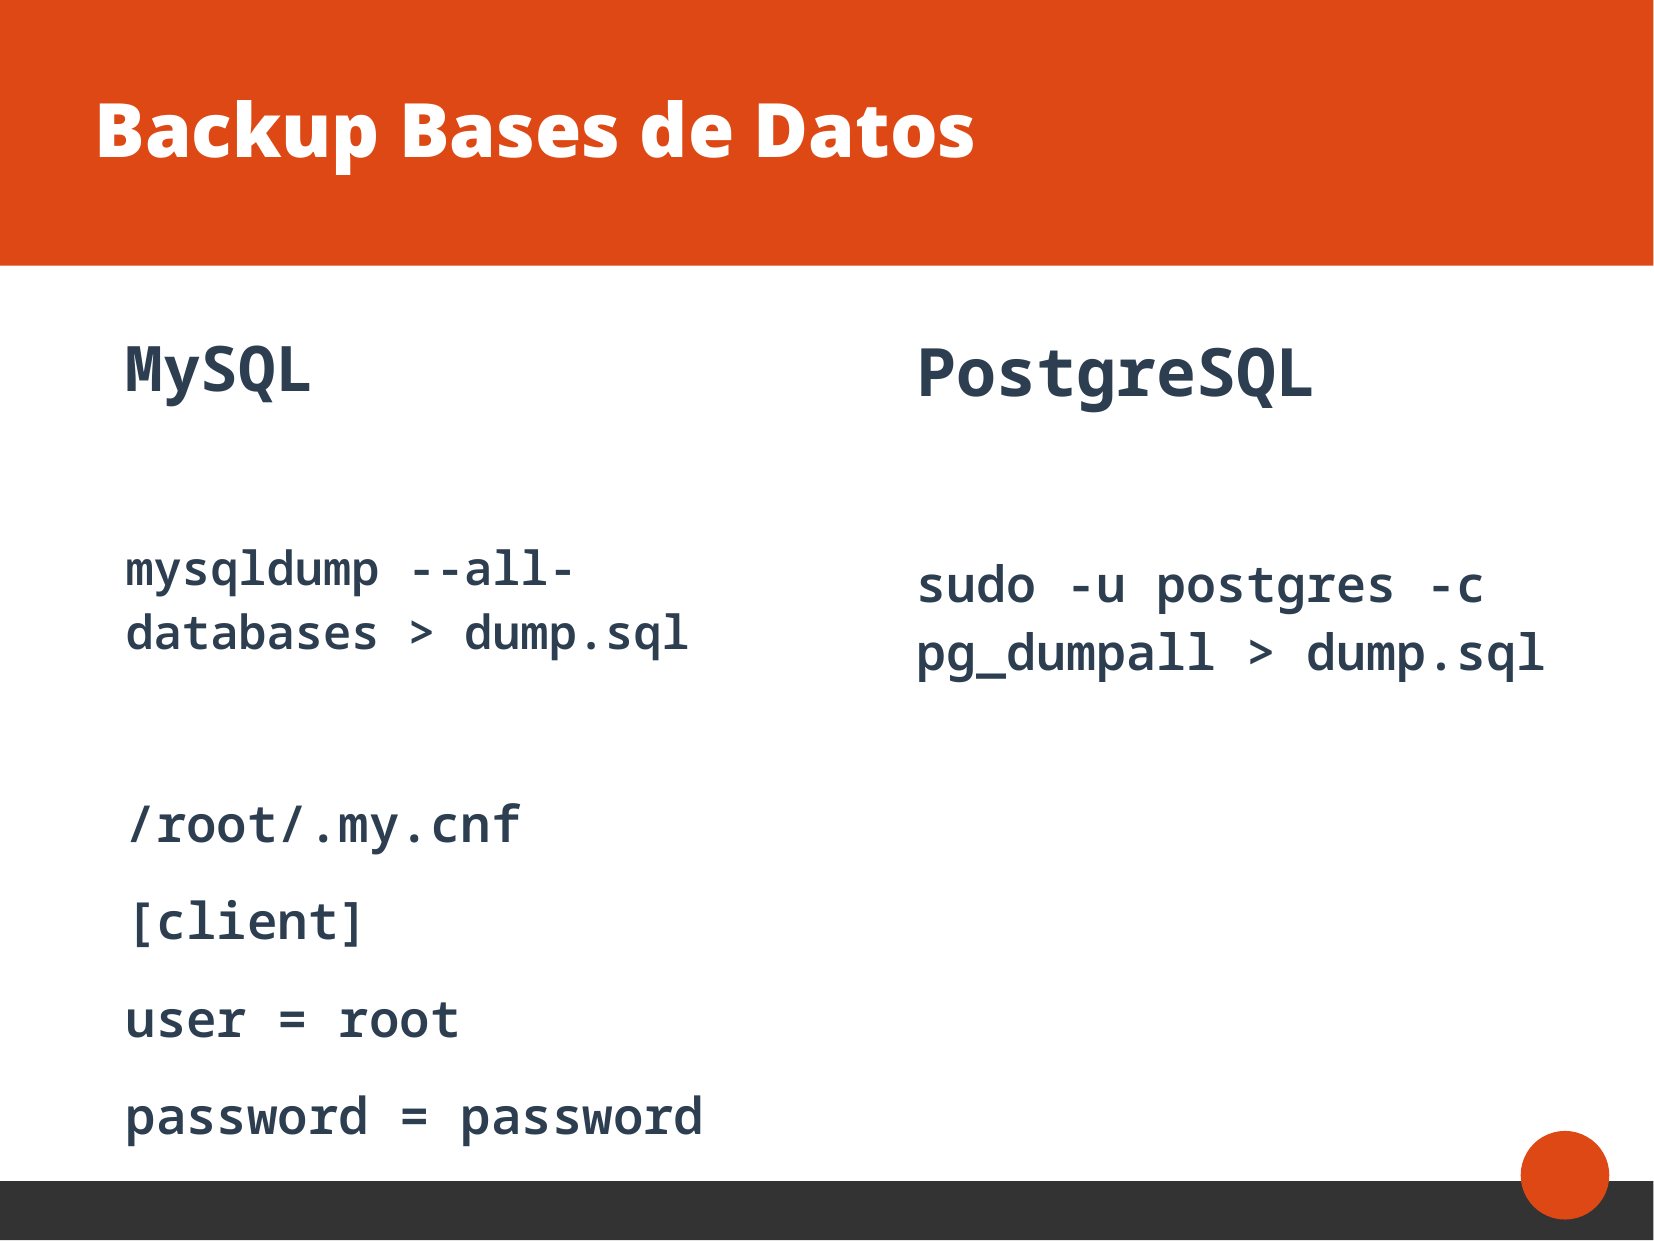

# Backup Bases de Datos
MySQL
mysqldump --all-databases > dump.sql
/root/.my.cnf
[client]
user = root
password = password
PostgreSQL
sudo -u postgres -c pg_dumpall > dump.sql